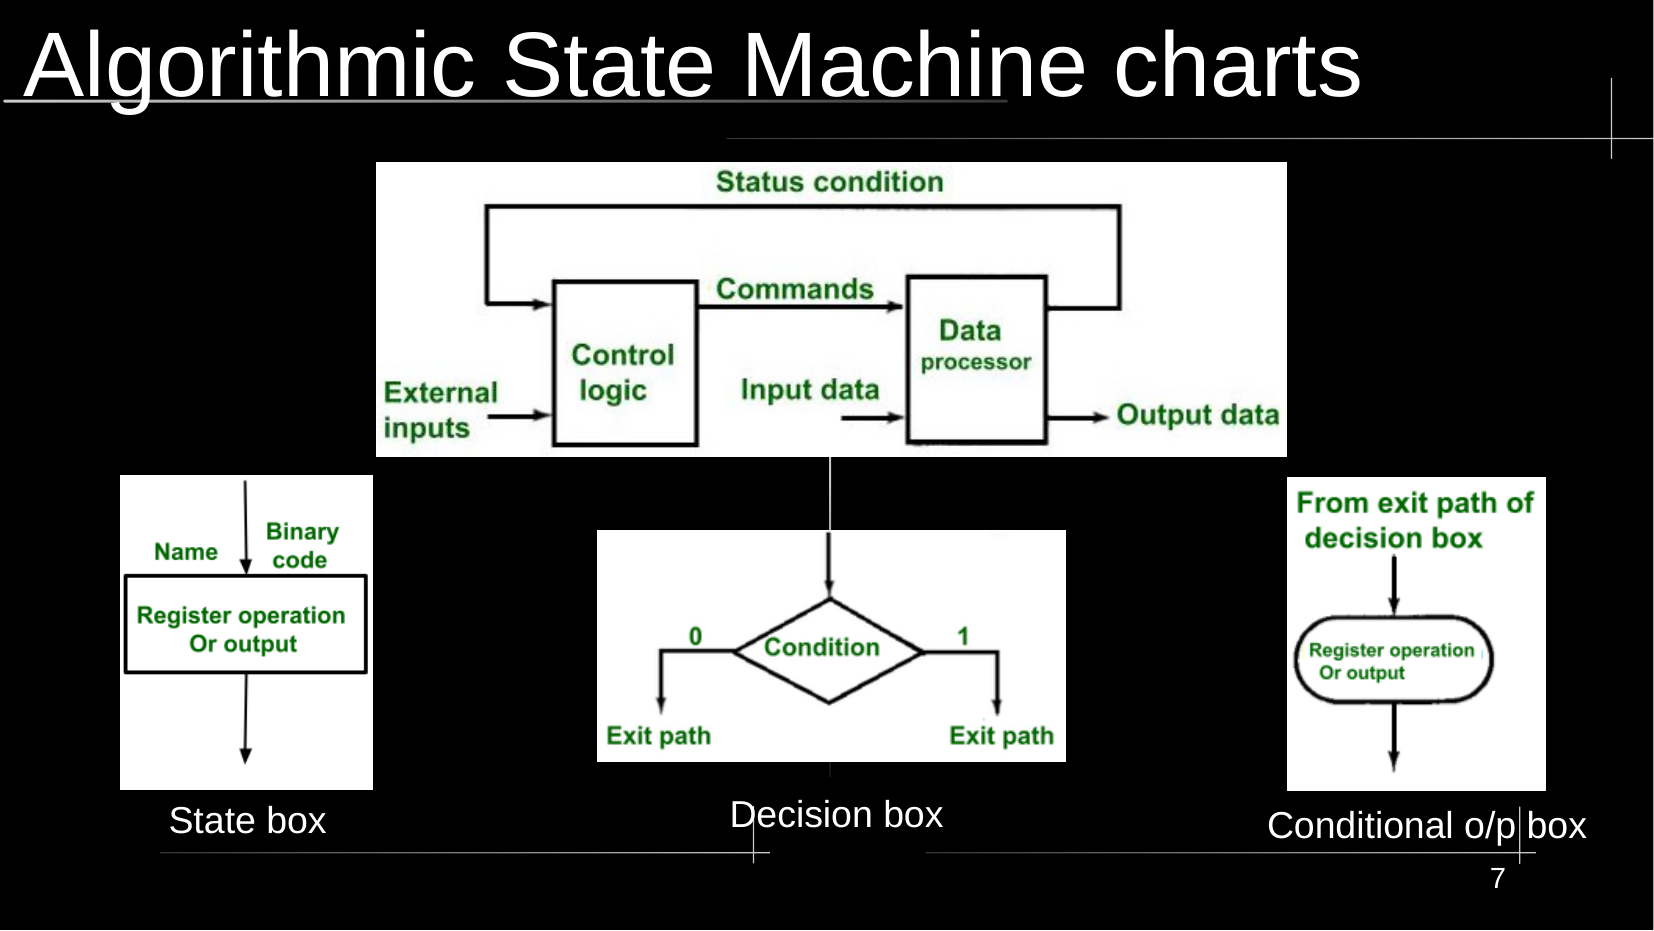

# Algorithmic State Machine charts
Decision box
State box
Conditional o/p box
7